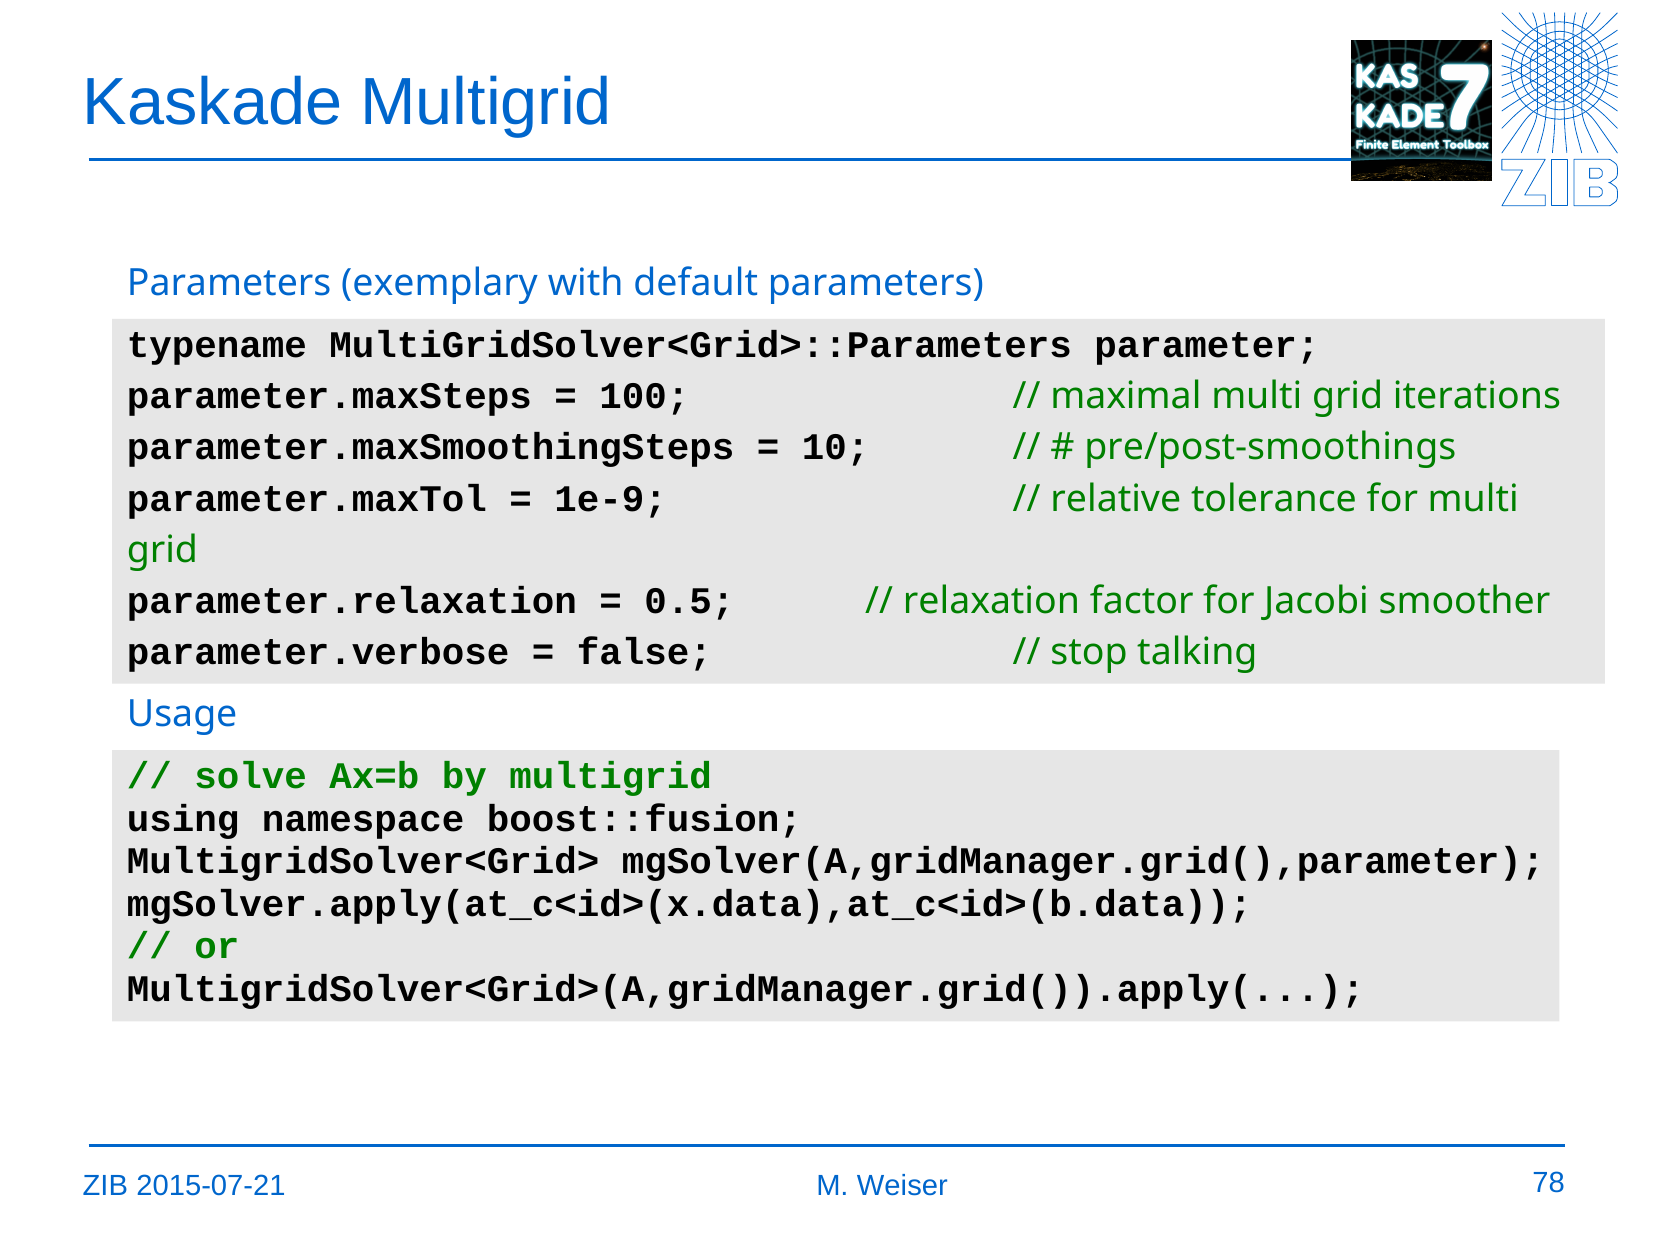

# Kaskade Multigrid
Parameters (exemplary with default parameters)
typename MultiGridSolver<Grid>::Parameters parameter;
parameter.maxSteps = 100;					// maximal multi grid iterations
parameter.maxSmoothingSteps = 10;		// # pre/post-smoothings
parameter.maxTol = 1e-9;					// relative tolerance for multi grid
parameter.relaxation = 0.5;		// relaxation factor for Jacobi smoother
parameter.verbose = false; 				// stop talking
Usage
// solve Ax=b by multigrid
using namespace boost::fusion;
MultigridSolver<Grid> mgSolver(A,gridManager.grid(),parameter);
mgSolver.apply(at_c<id>(x.data),at_c<id>(b.data));
// or
MultigridSolver<Grid>(A,gridManager.grid()).apply(...);
78
ZIB 2015-07-21
M. Weiser